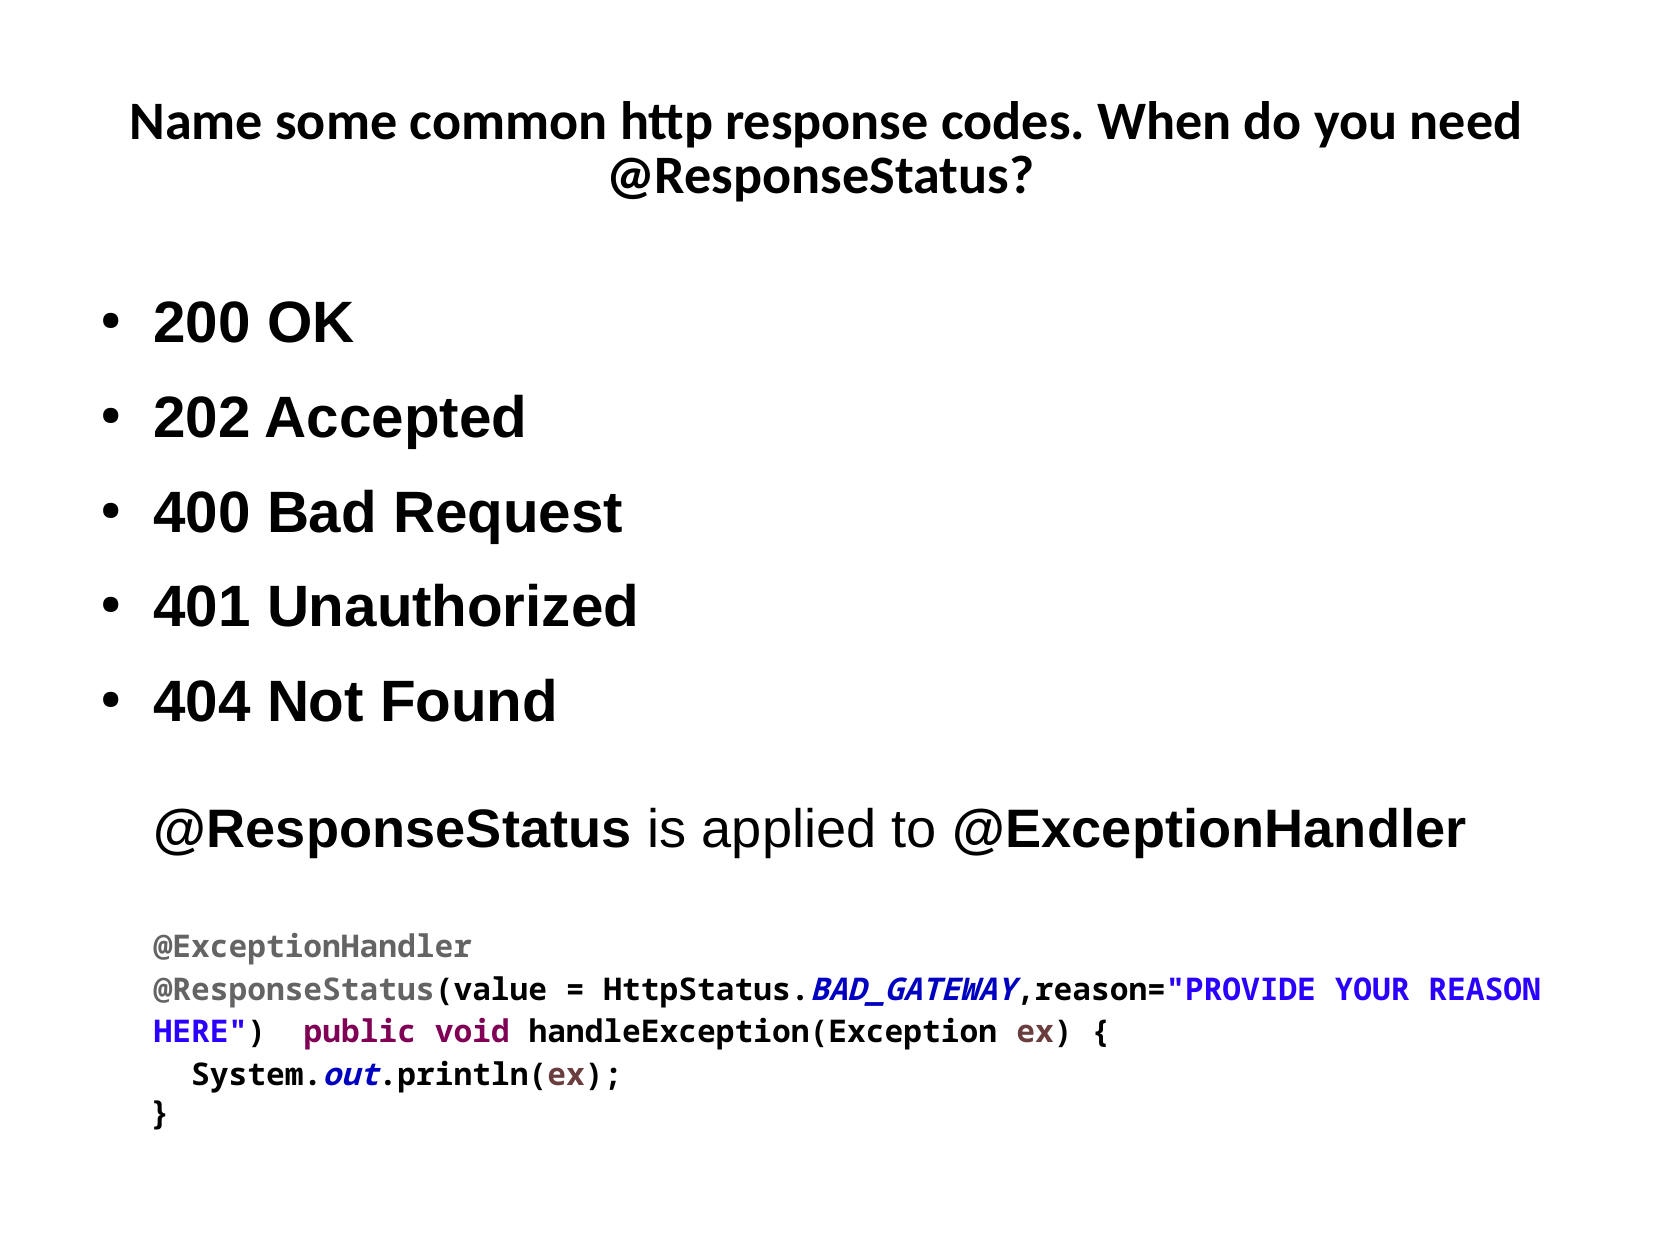

# Name some common http response codes. When do you need @ResponseStatus?
200 OK
202 Accepted
400 Bad Request
401 Unauthorized
404 Not Found
@ResponseStatus is applied to @ExceptionHandler
@ExceptionHandler
@ResponseStatus(value = HttpStatus.BAD_GATEWAY,reason="PROVIDE YOUR REASON HERE") public void handleException(Exception ex) {
 System.out.println(ex);
}